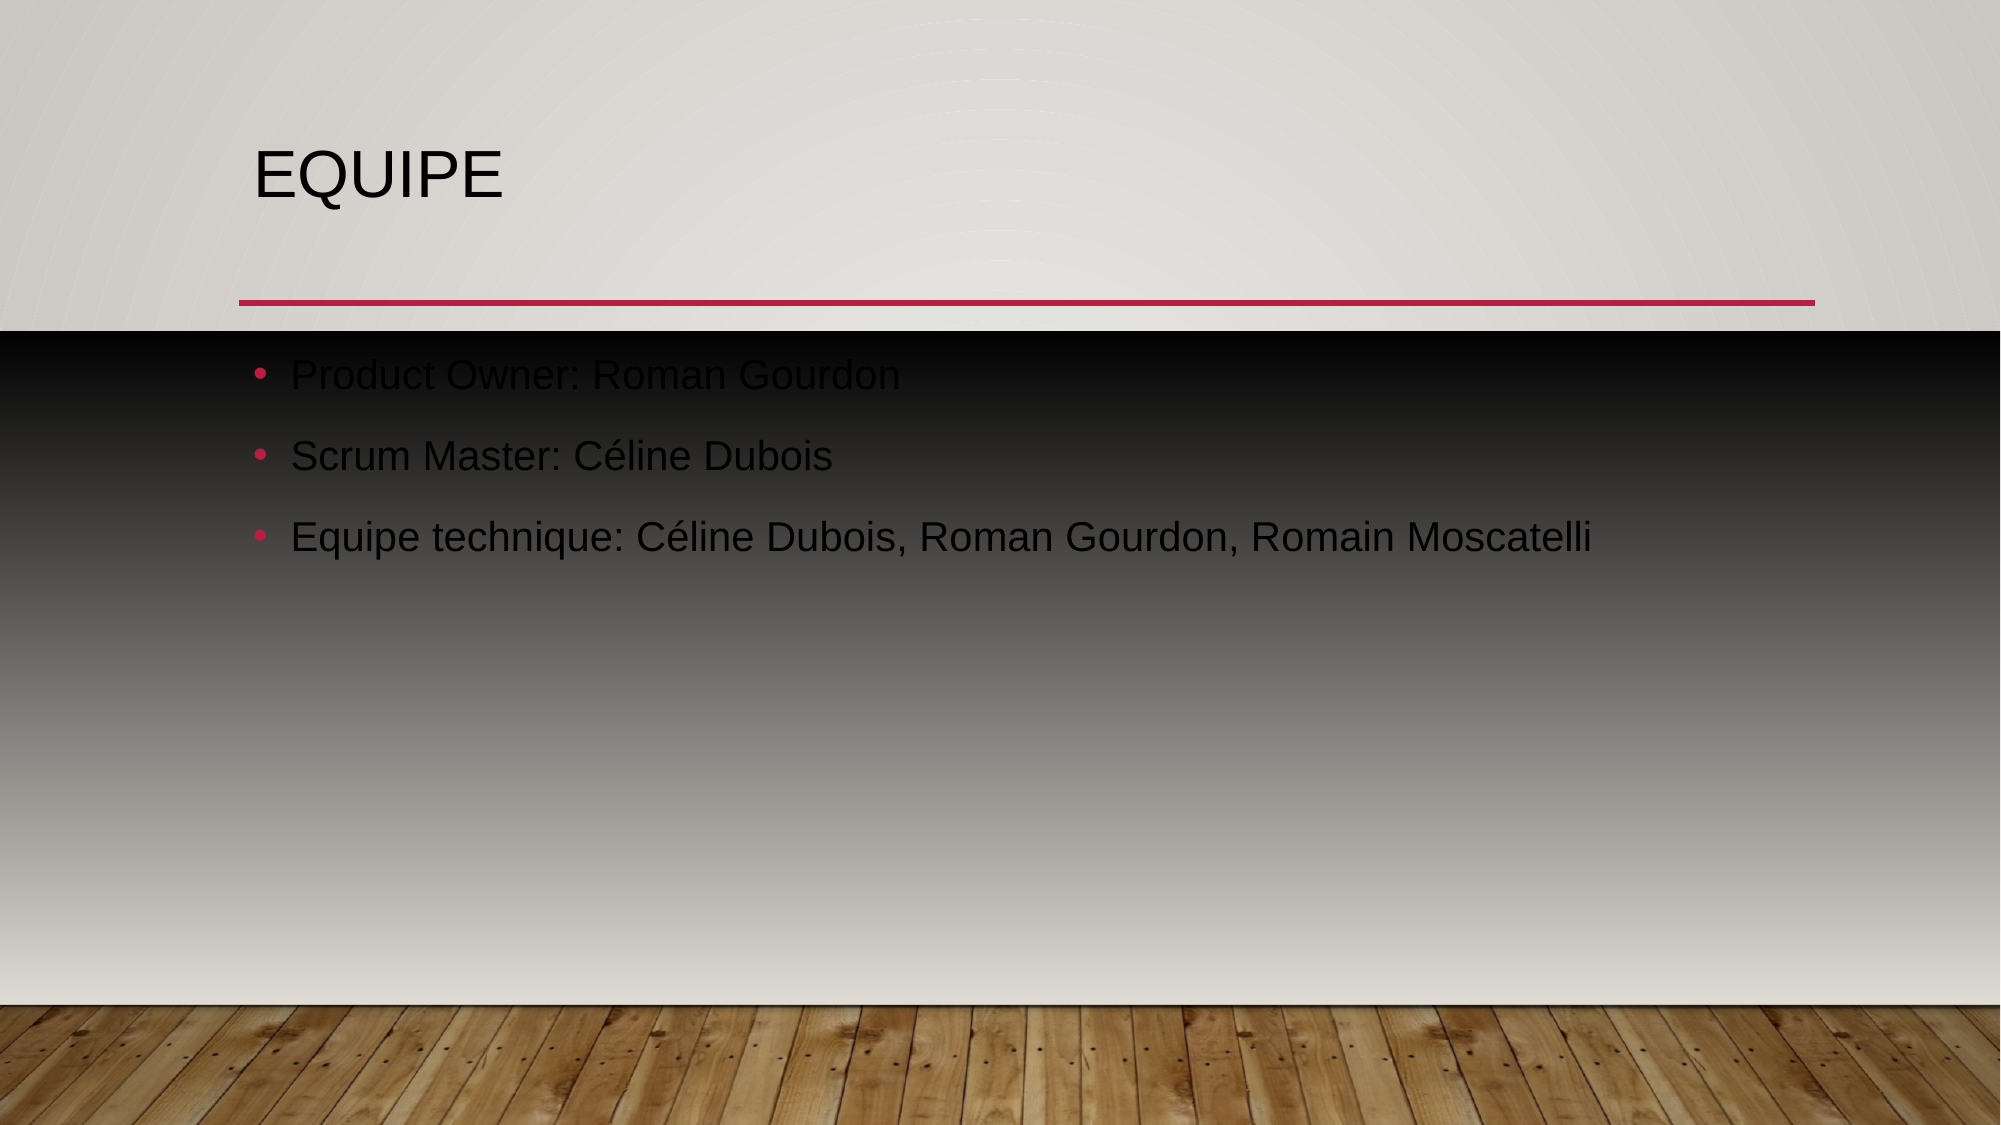

# EQUIPE
Product Owner: Roman Gourdon
Scrum Master: Céline Dubois
Equipe technique: Céline Dubois, Roman Gourdon, Romain Moscatelli